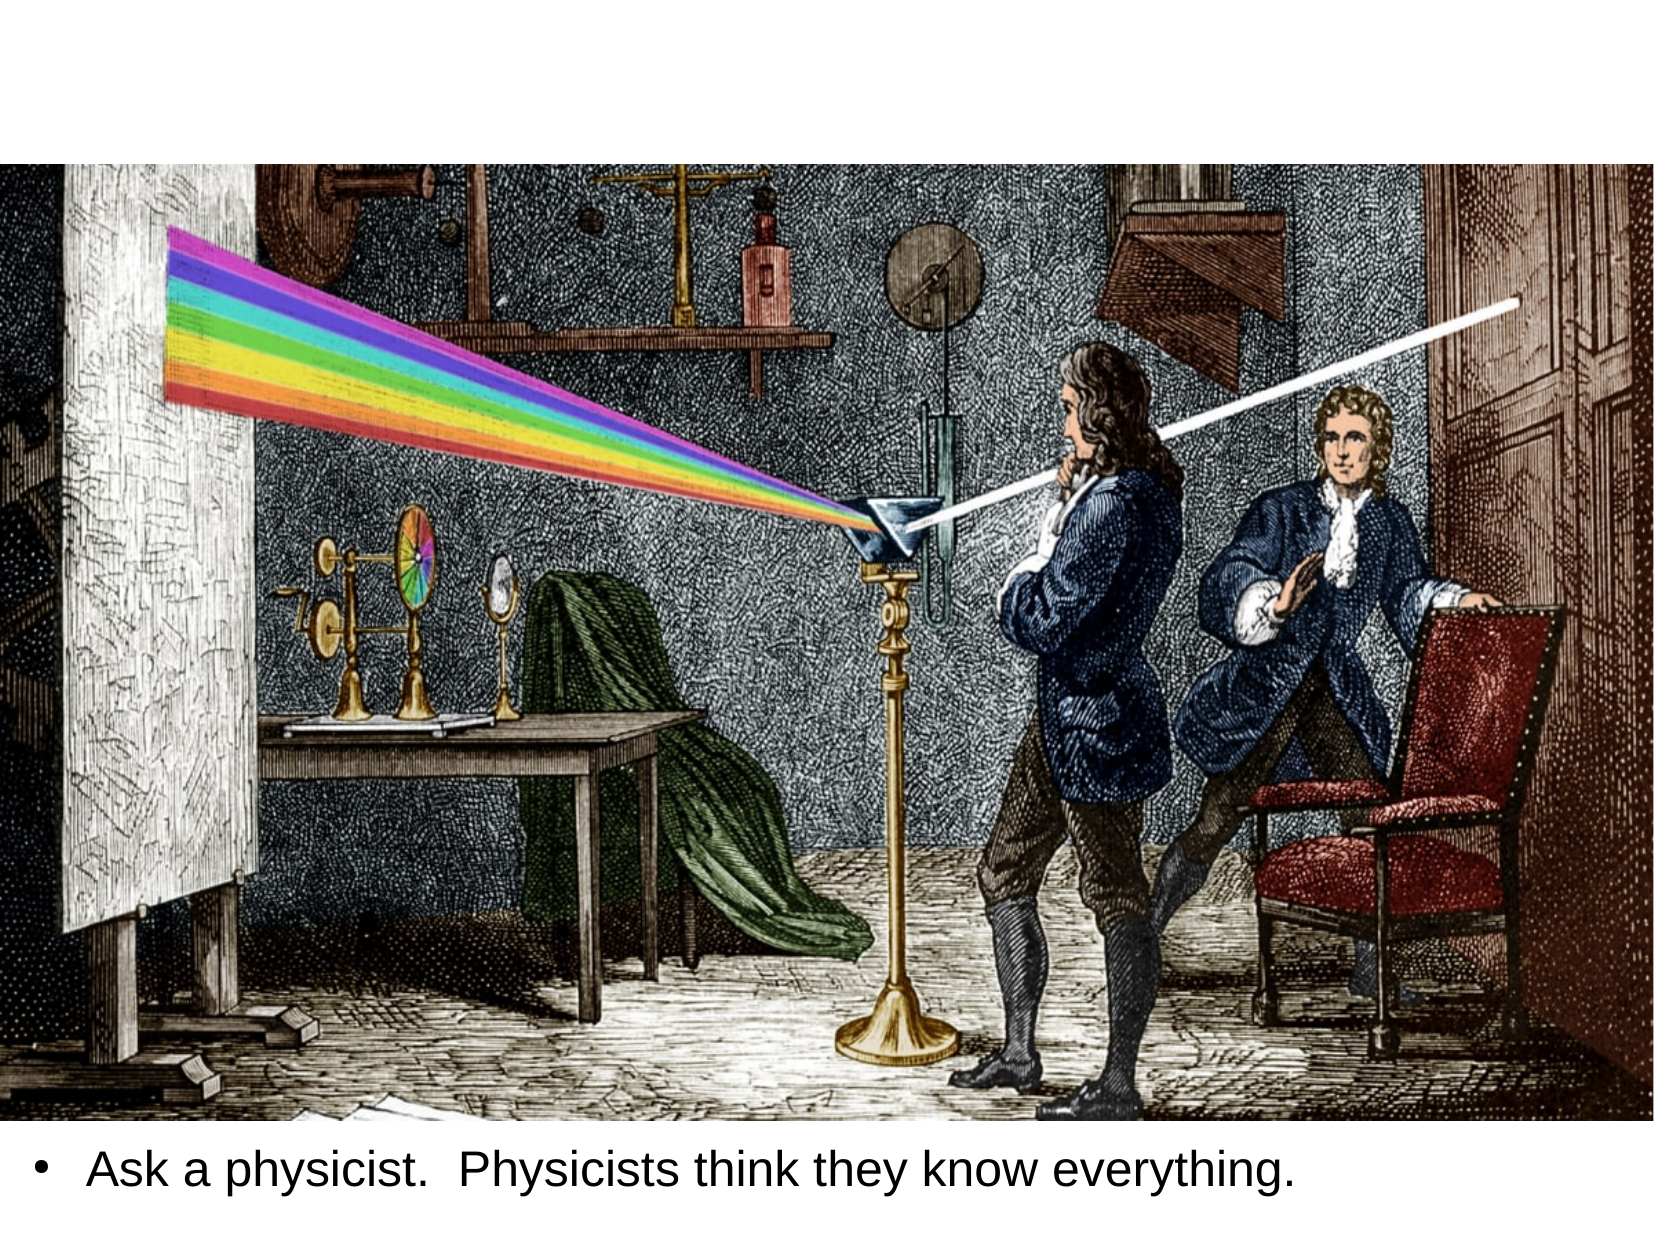

#
Ask a physicist. Physicists think they know everything.